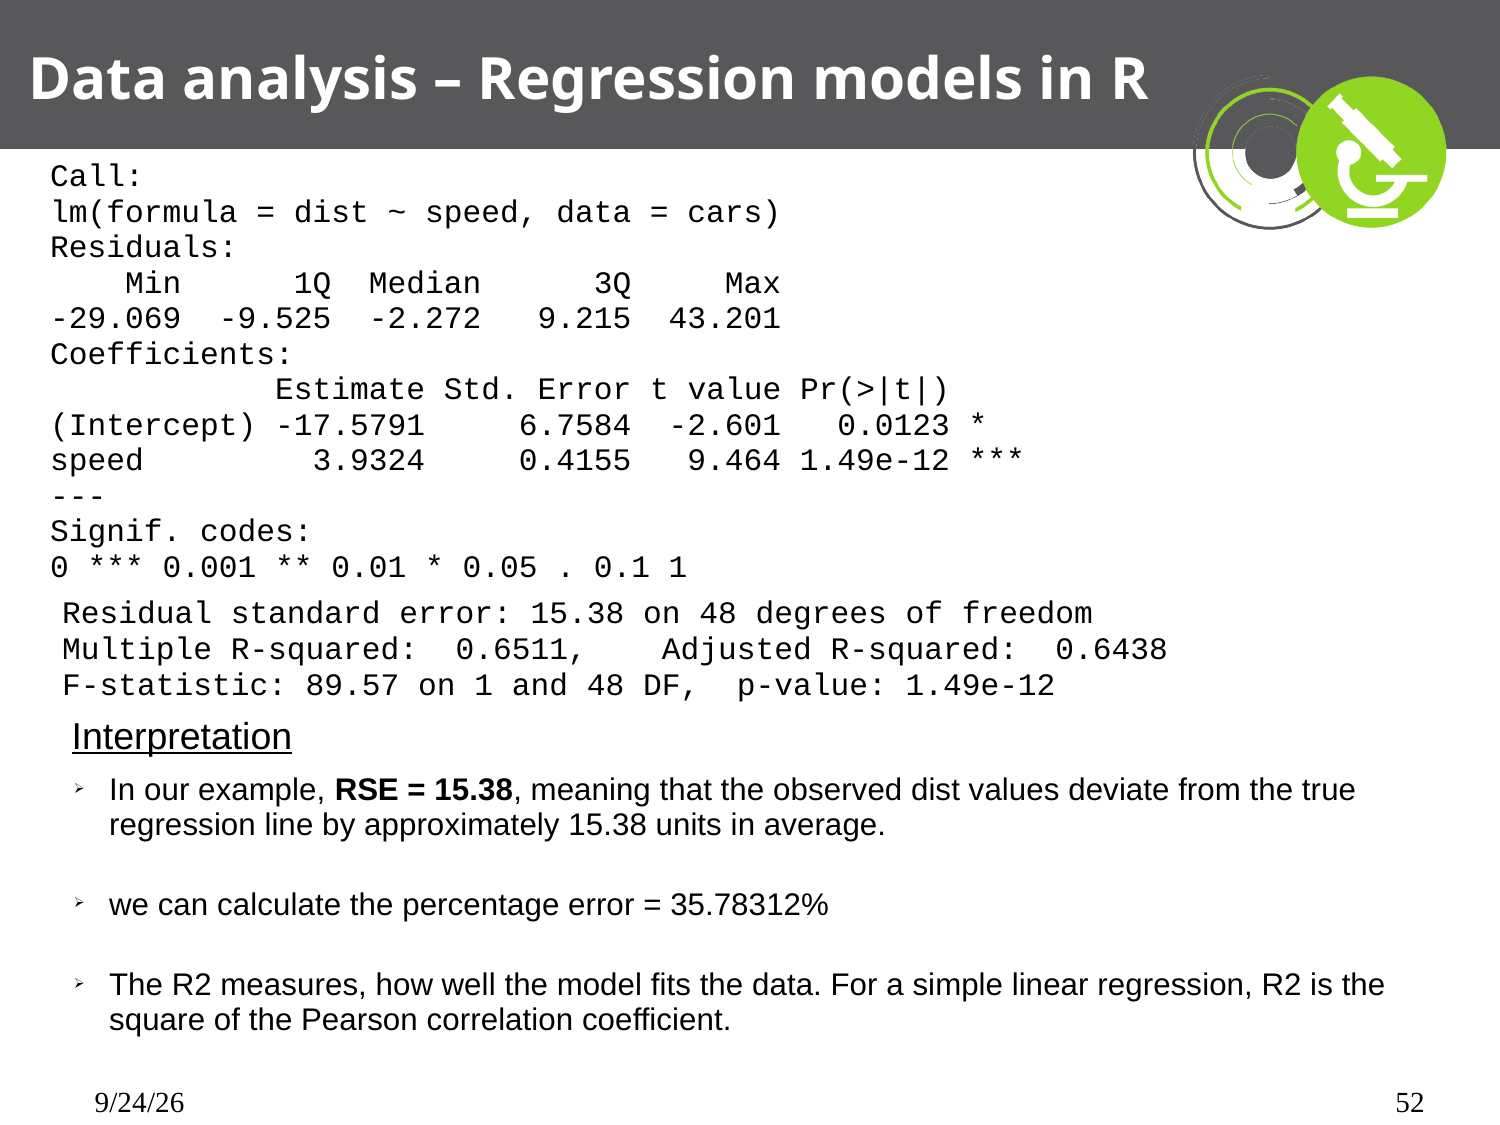

# Data analysis – Regression models in R
Call:
lm(formula = dist ~ speed, data = cars)
Residuals:
 Min 1Q Median 3Q Max
-29.069 -9.525 -2.272 9.215 43.201
Coefficients:
 Estimate Std. Error t value Pr(>|t|)
(Intercept) -17.5791 6.7584 -2.601 0.0123 *
speed 3.9324 0.4155 9.464 1.49e-12 ***
---
Signif. codes:
0 *** 0.001 ** 0.01 * 0.05 . 0.1 1
Residual standard error: 15.38 on 48 degrees of freedom
Multiple R-squared: 0.6511, Adjusted R-squared: 0.6438
F-statistic: 89.57 on 1 and 48 DF, p-value: 1.49e-12
Interpretation
In our example, RSE = 15.38, meaning that the observed dist values deviate from the true regression line by approximately 15.38 units in average.
we can calculate the percentage error = 35.78312%
The R2 measures, how well the model fits the data. For a simple linear regression, R2 is the square of the Pearson correlation coefficient.
52